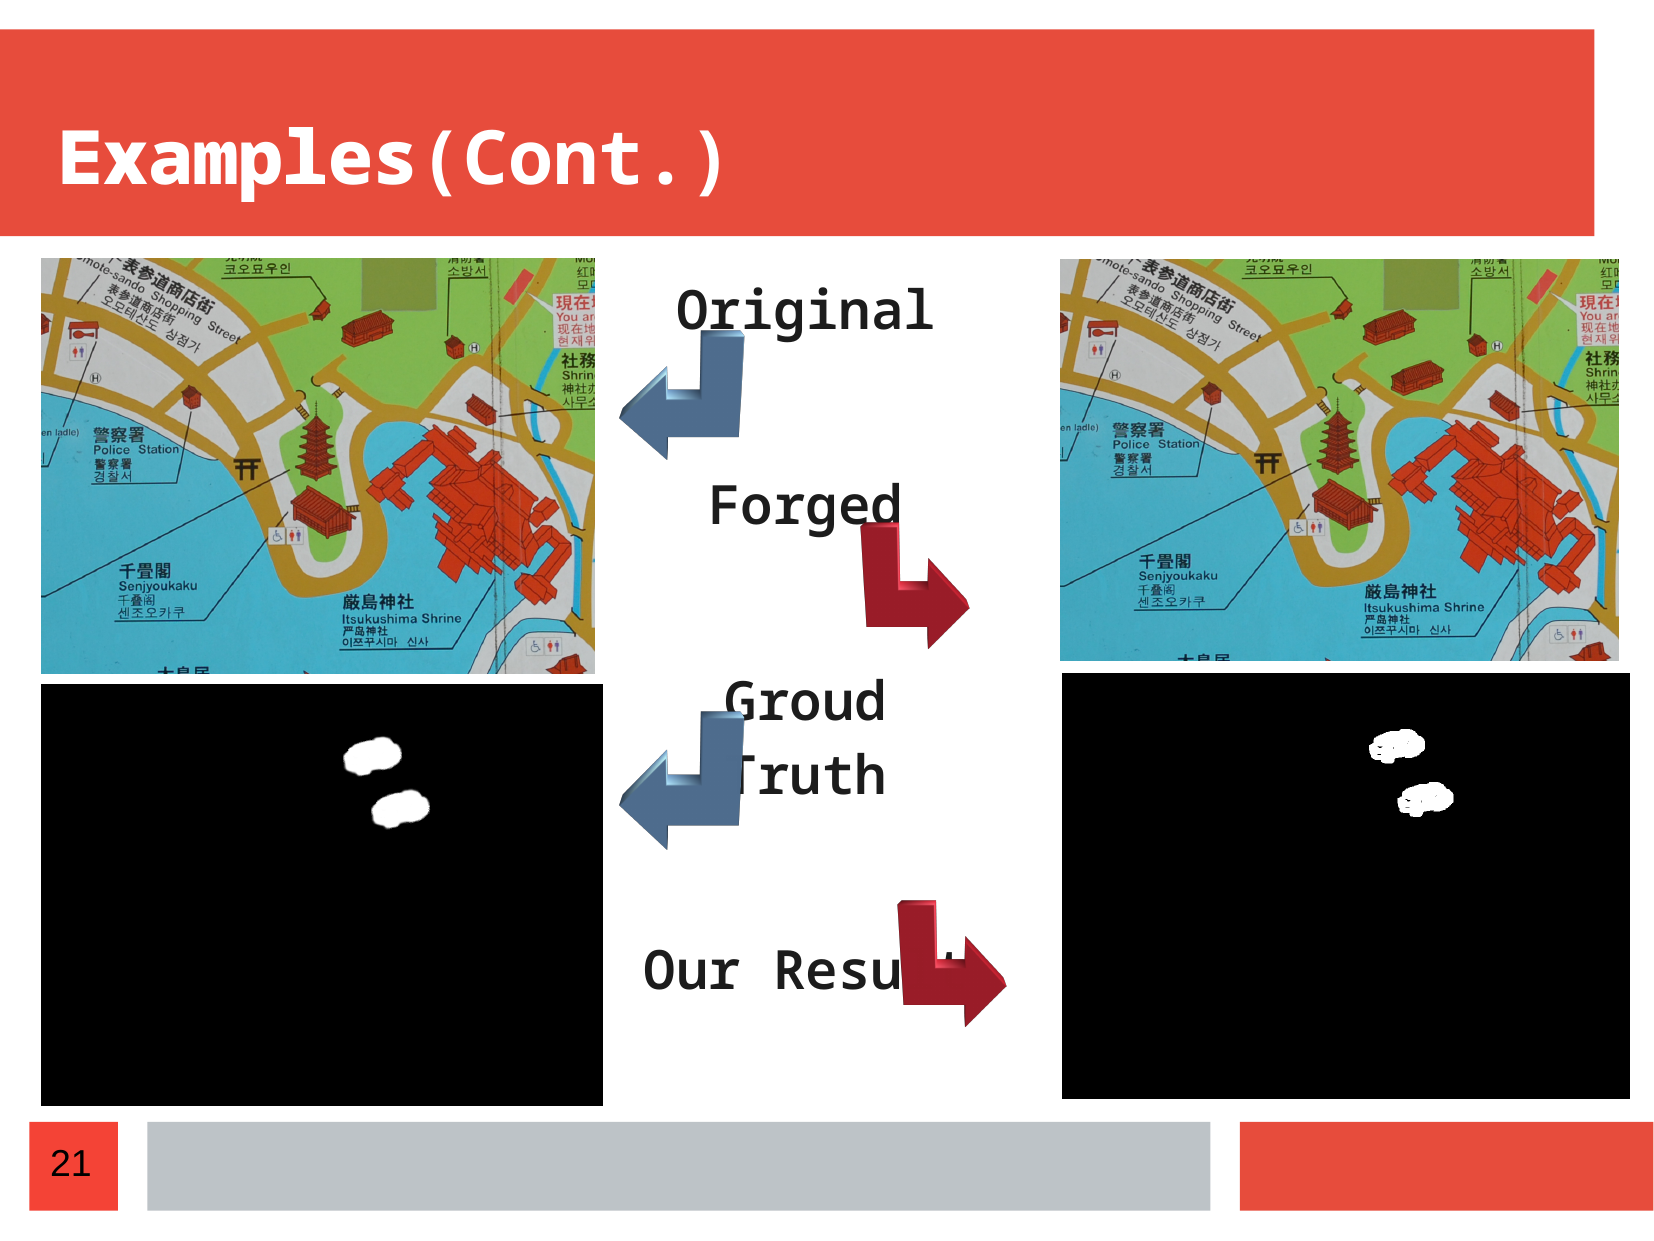

# Examples(Cont.)
Original
Forged
Groud Truth
Our Result